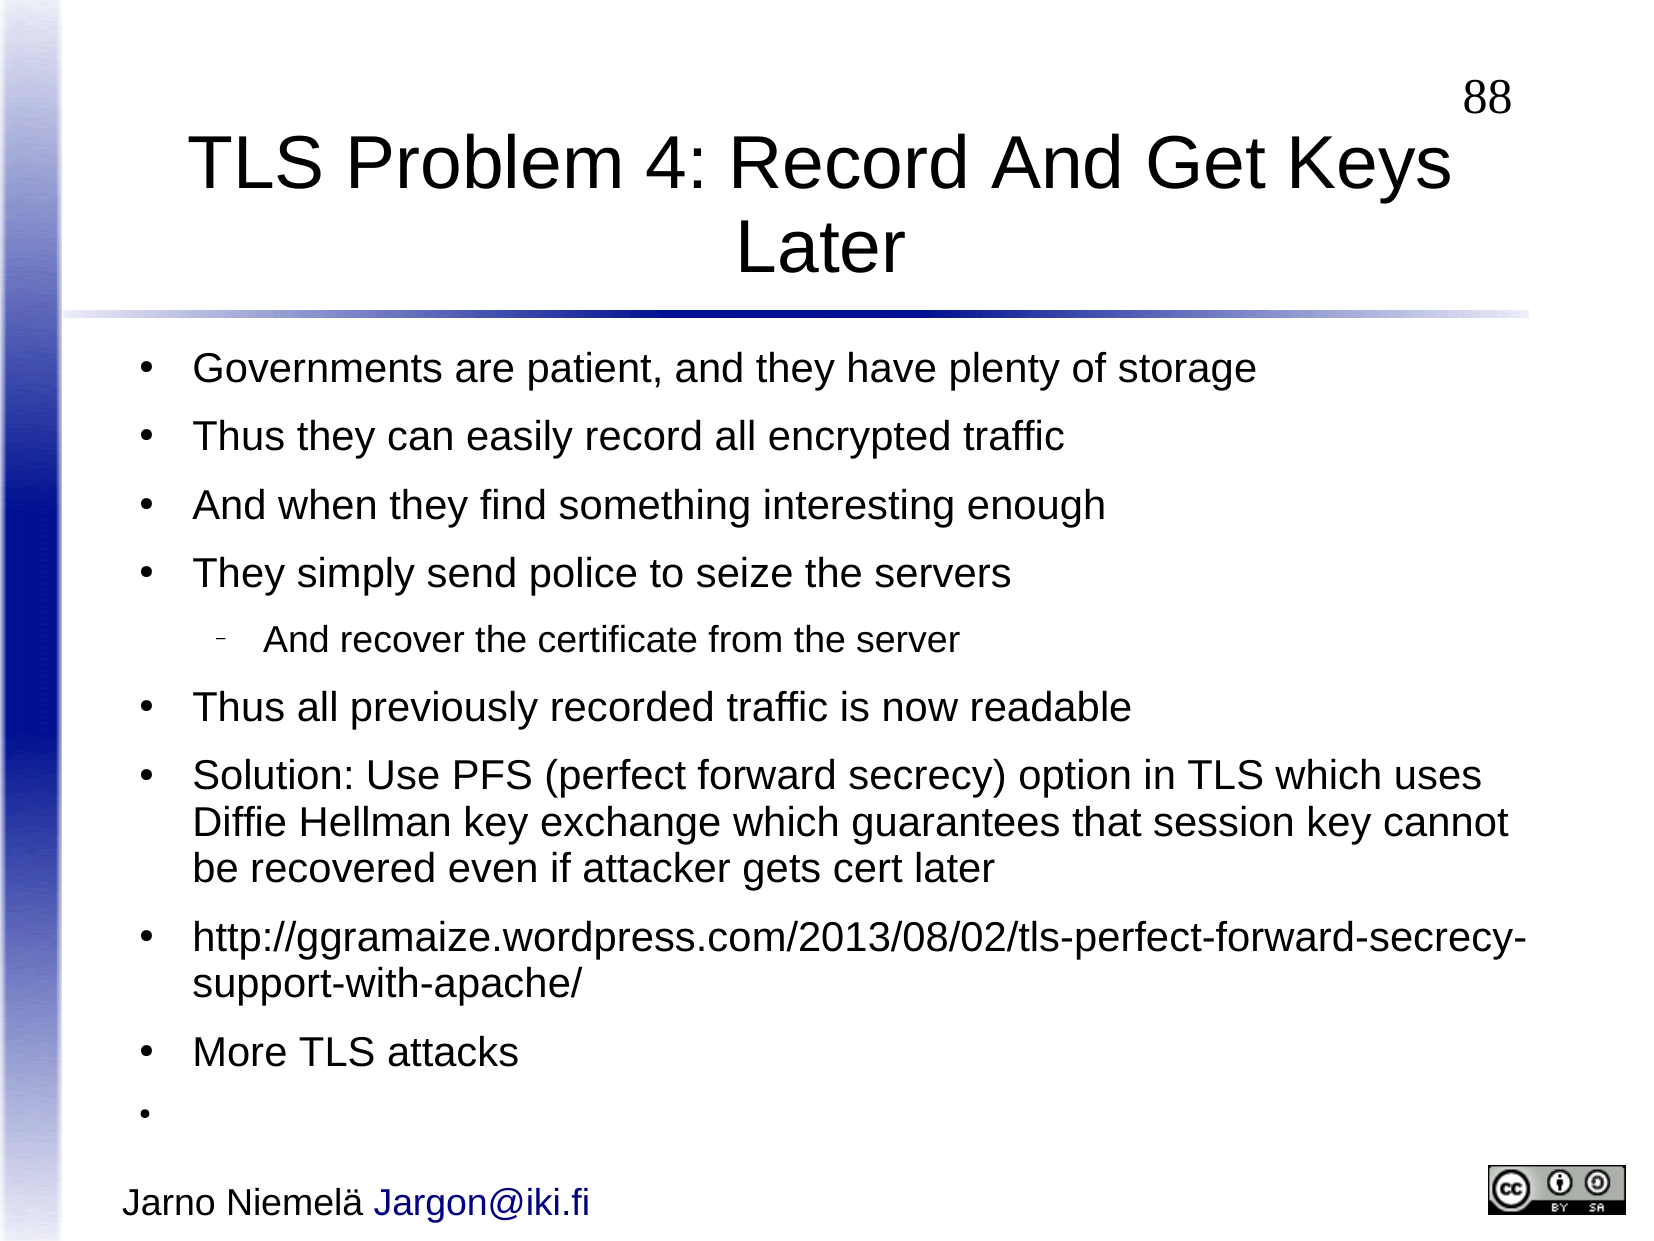

# TLS Problem 4: Record And Get Keys Later
Governments are patient, and they have plenty of storage
Thus they can easily record all encrypted traffic
And when they find something interesting enough
They simply send police to seize the servers
And recover the certificate from the server
Thus all previously recorded traffic is now readable
Solution: Use PFS (perfect forward secrecy) option in TLS which uses Diffie Hellman key exchange which guarantees that session key cannot be recovered even if attacker gets cert later
http://ggramaize.wordpress.com/2013/08/02/tls-perfect-forward-secrecy-support-with-apache/
More TLS attacks